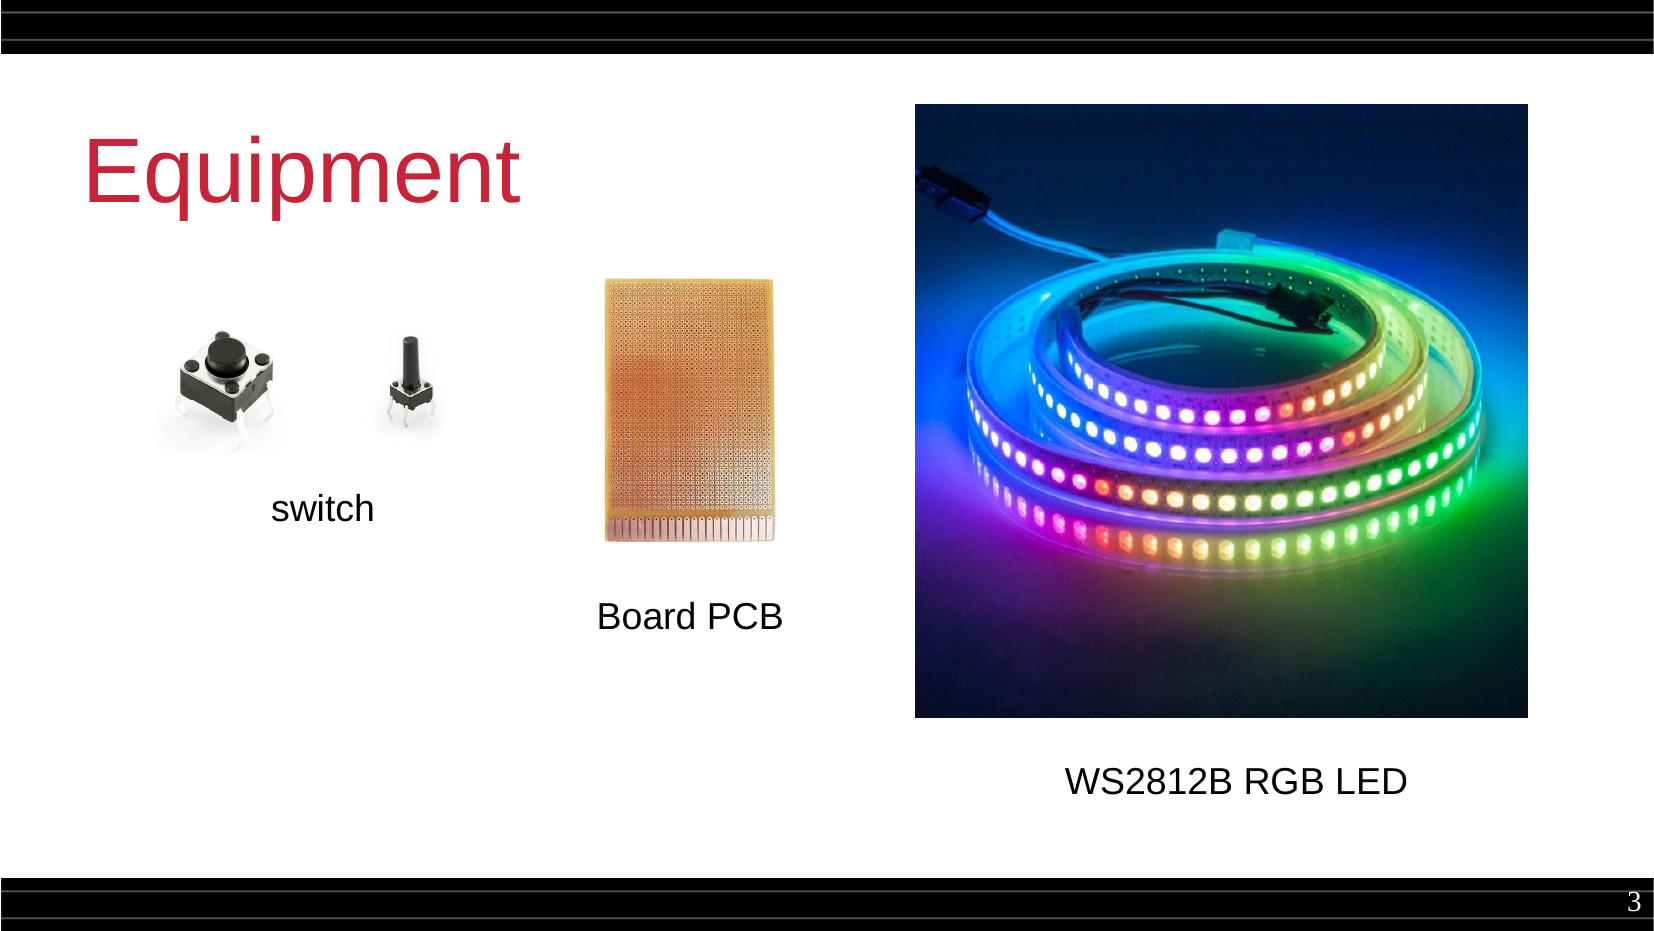

# Equipment
switch
Board PCB
WS2812B RGB LED